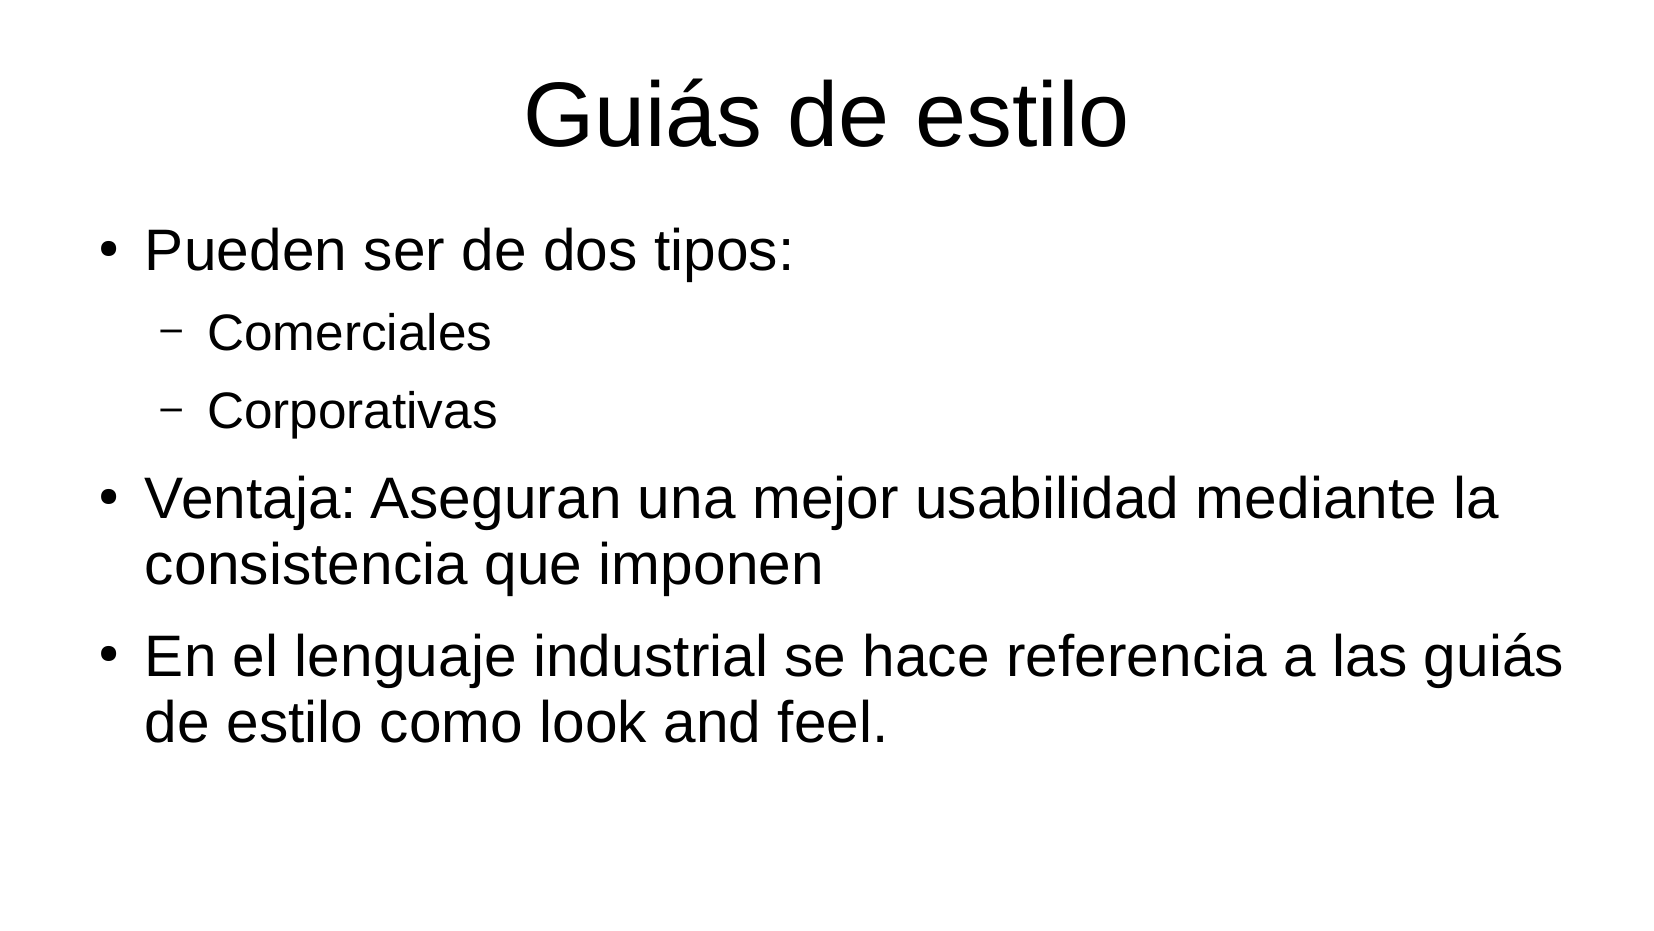

# Guiás de estilo
Pueden ser de dos tipos:
Comerciales
Corporativas
Ventaja: Aseguran una mejor usabilidad mediante la consistencia que imponen
En el lenguaje industrial se hace referencia a las guiás de estilo como look and feel.